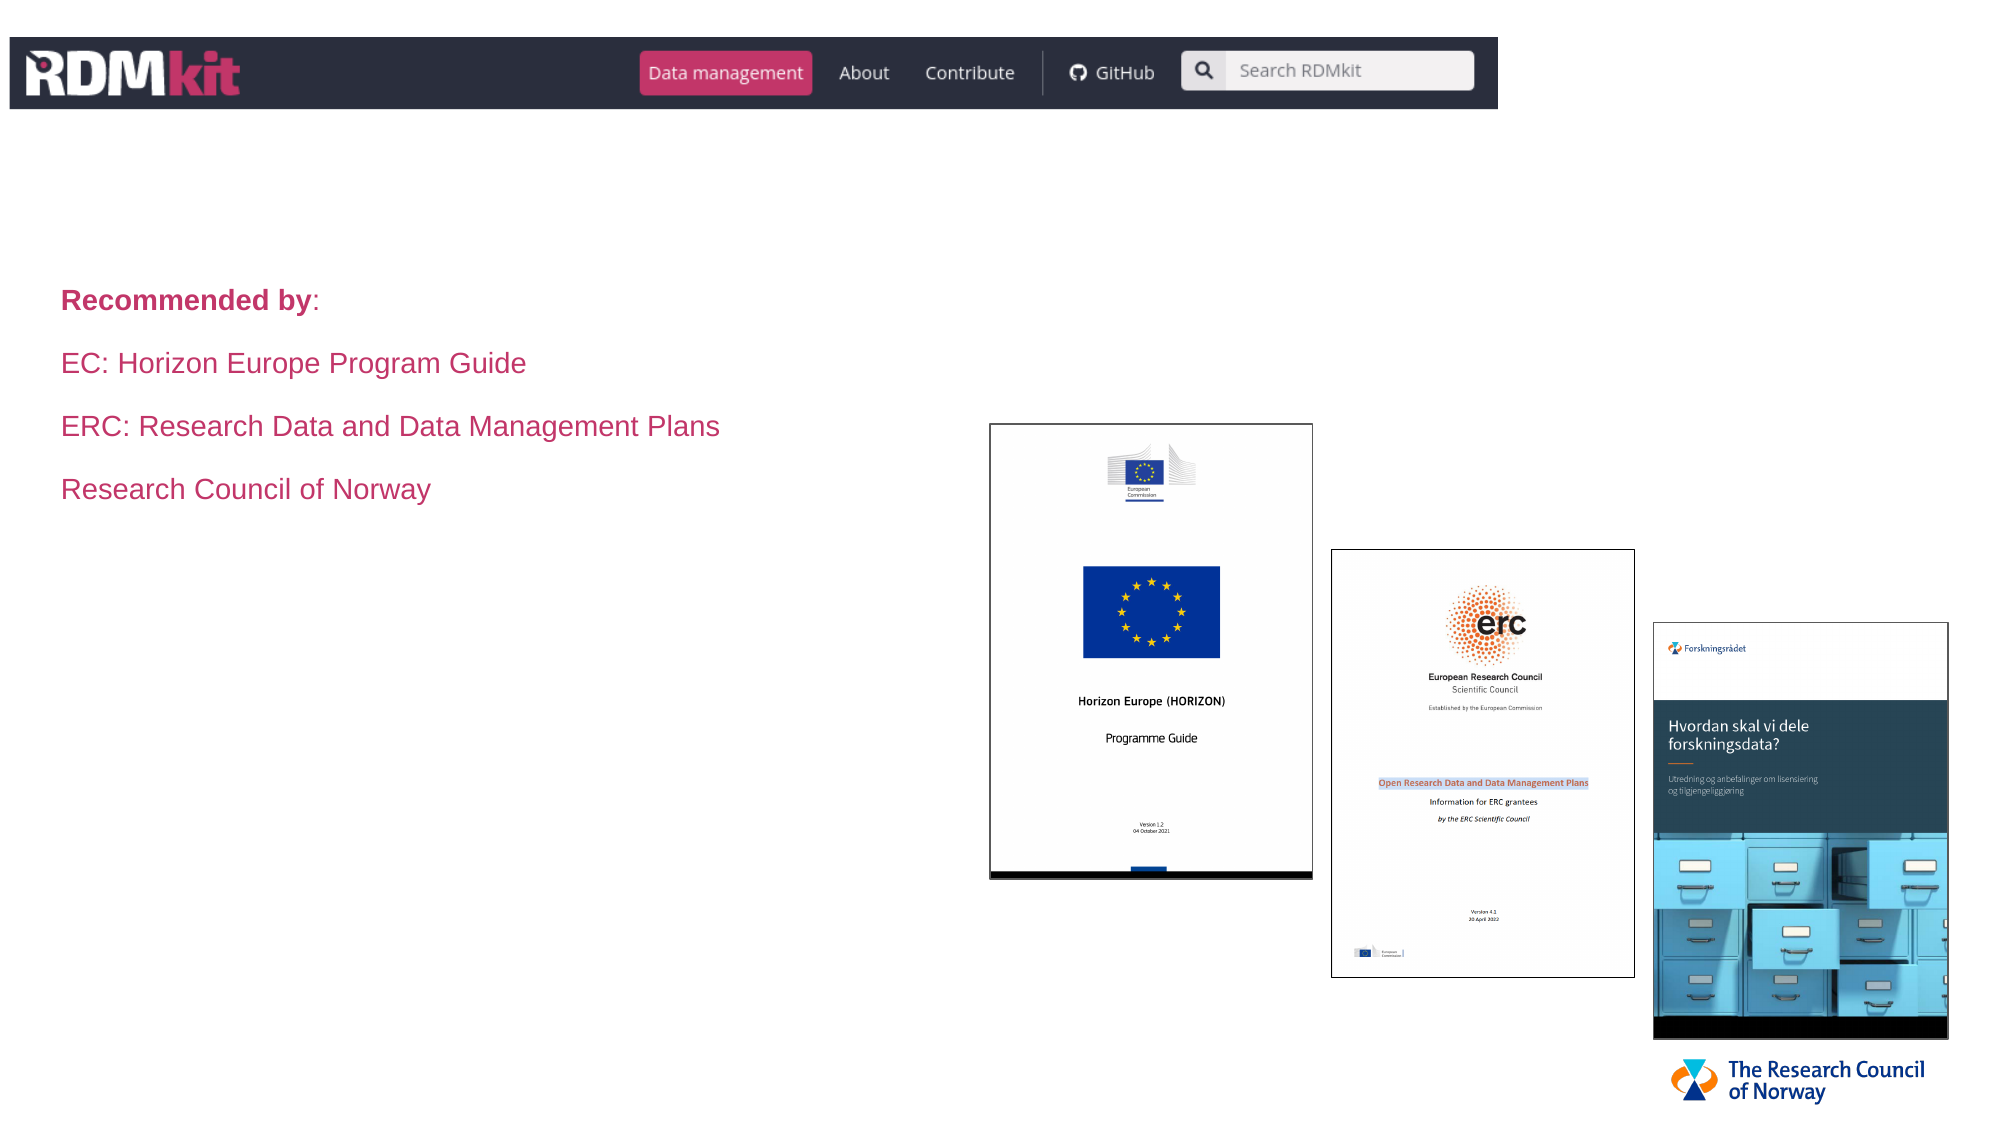

Recommended by:
EC: Horizon Europe Program Guide
ERC: Research Data and Data Management Plans
Research Council of Norway